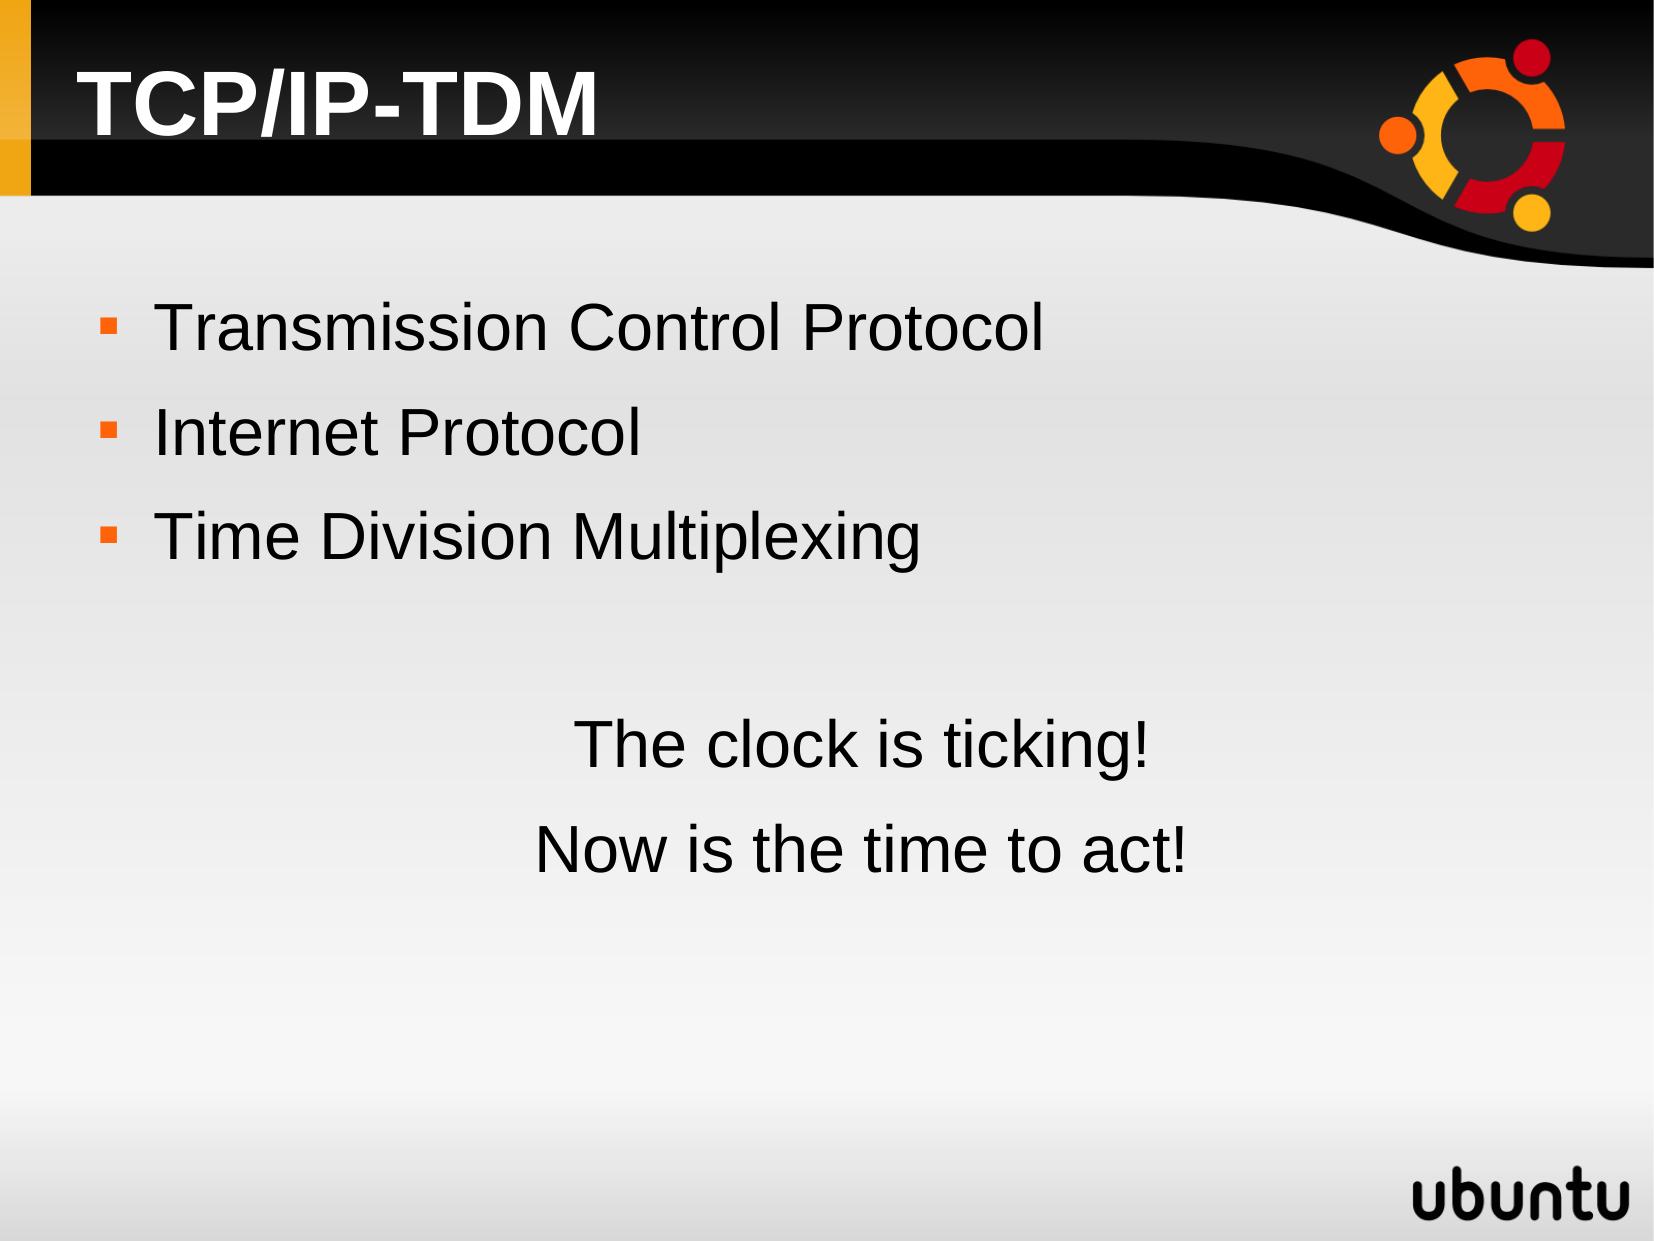

# TCP/IP-TDM
Transmission Control Protocol
Internet Protocol
Time Division Multiplexing
The clock is ticking!
Now is the time to act!